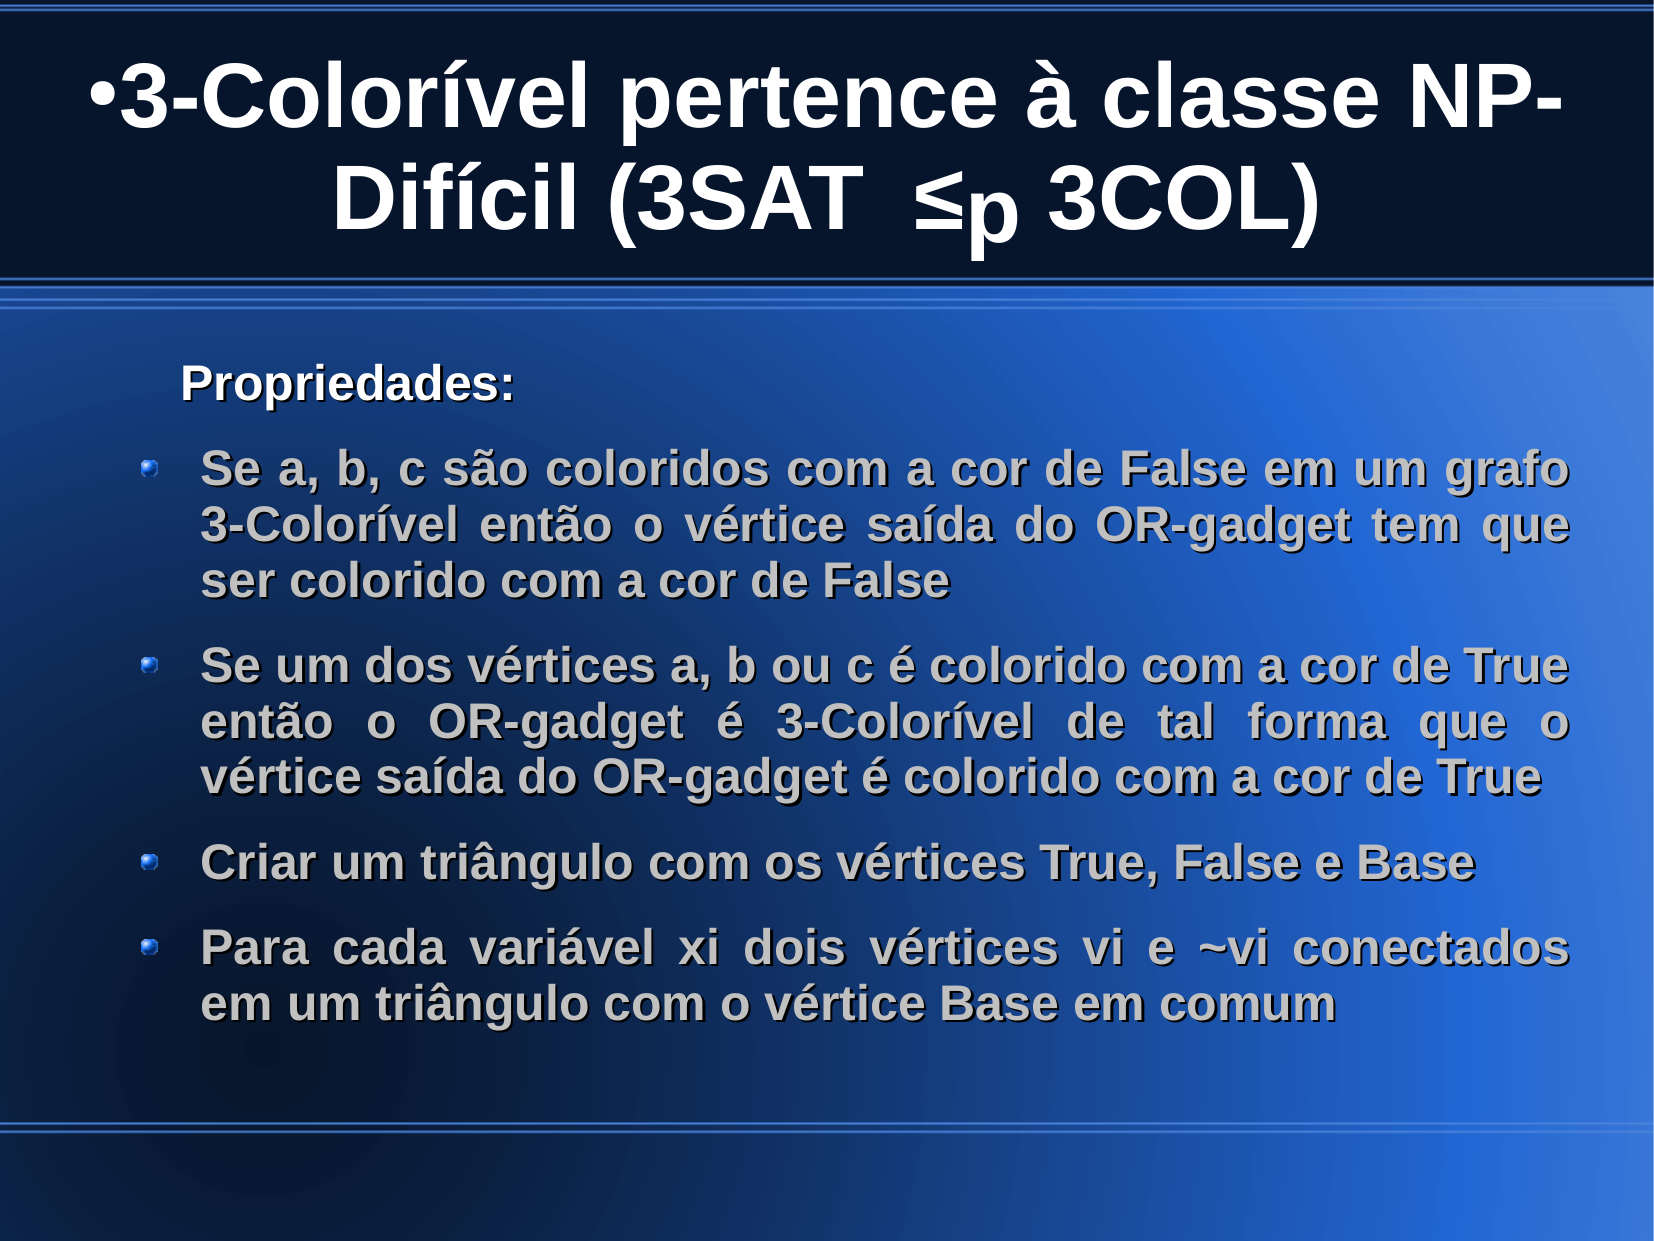

# 3-Colorível pertence à classe NP-Difícil (3SAT ≤p 3COL)
 Propriedades:
Se a, b, c são coloridos com a cor de False em um grafo 3-Colorível então o vértice saída do OR-gadget tem que ser colorido com a cor de False
Se um dos vértices a, b ou c é colorido com a cor de True então o OR-gadget é 3-Colorível de tal forma que o vértice saída do OR-gadget é colorido com a cor de True
Criar um triângulo com os vértices True, False e Base
Para cada variável xi dois vértices vi e ~vi conectados em um triângulo com o vértice Base em comum